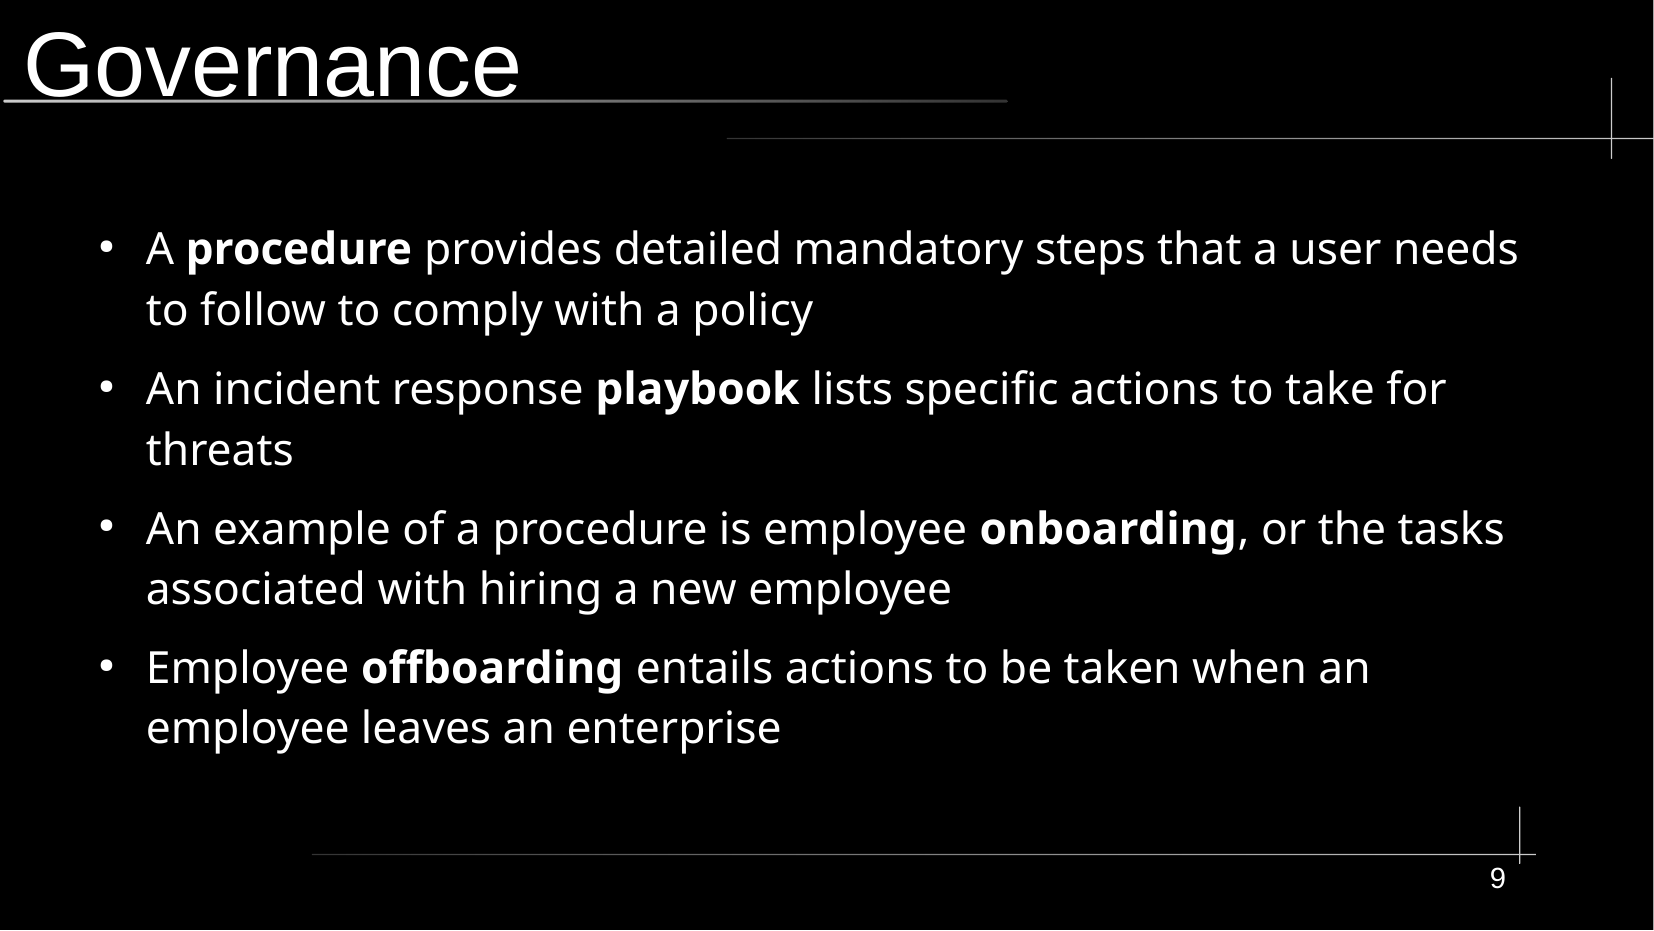

# Governance
A procedure provides detailed mandatory steps that a user needs to follow to comply with a policy
An incident response playbook lists specific actions to take for threats
An example of a procedure is employee onboarding, or the tasks associated with hiring a new employee
Employee offboarding entails actions to be taken when an employee leaves an enterprise
9